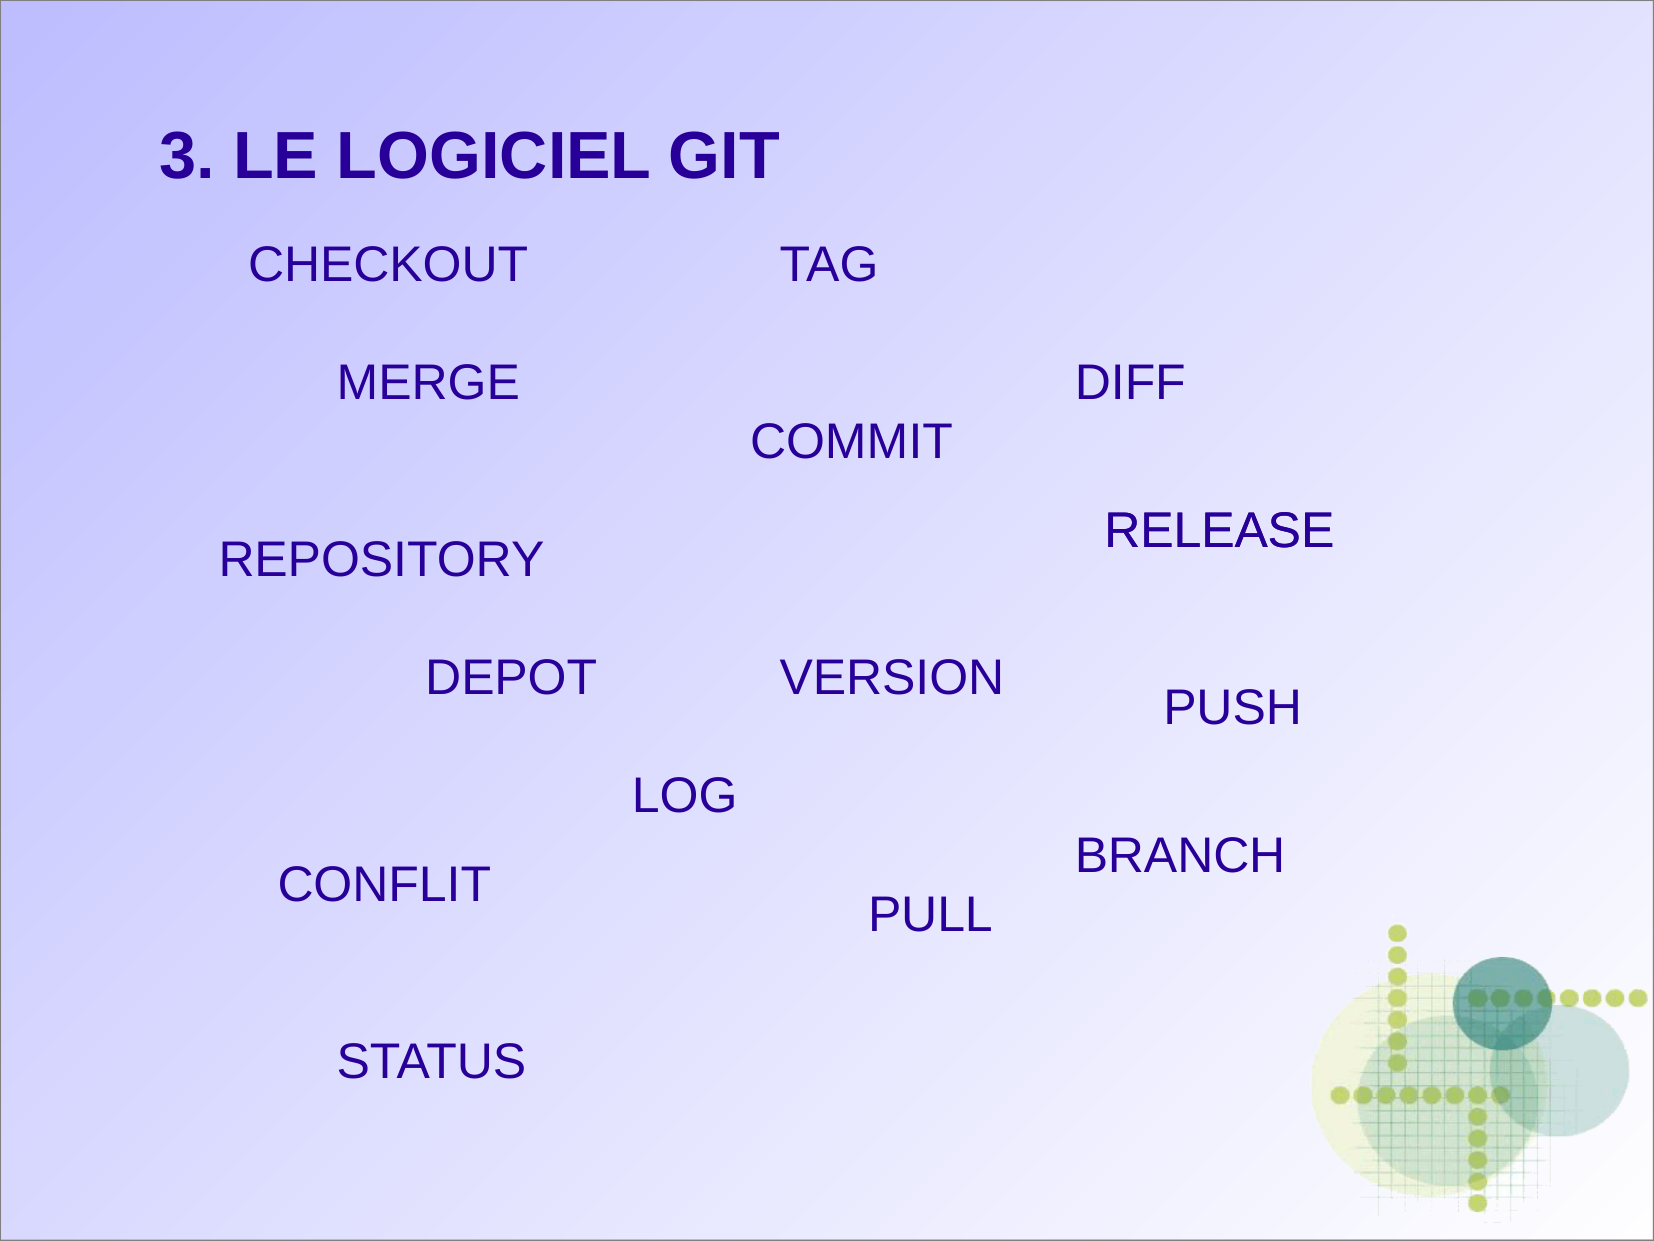

# 3. LE LOGICIEL GIT
CHECKOUT
TAG
MERGE
DIFF
COMMIT
RELEASE
RELEASE
REPOSITORY
DEPOT
VERSION
PUSH
LOG
BRANCH
CONFLIT
PULL
STATUS